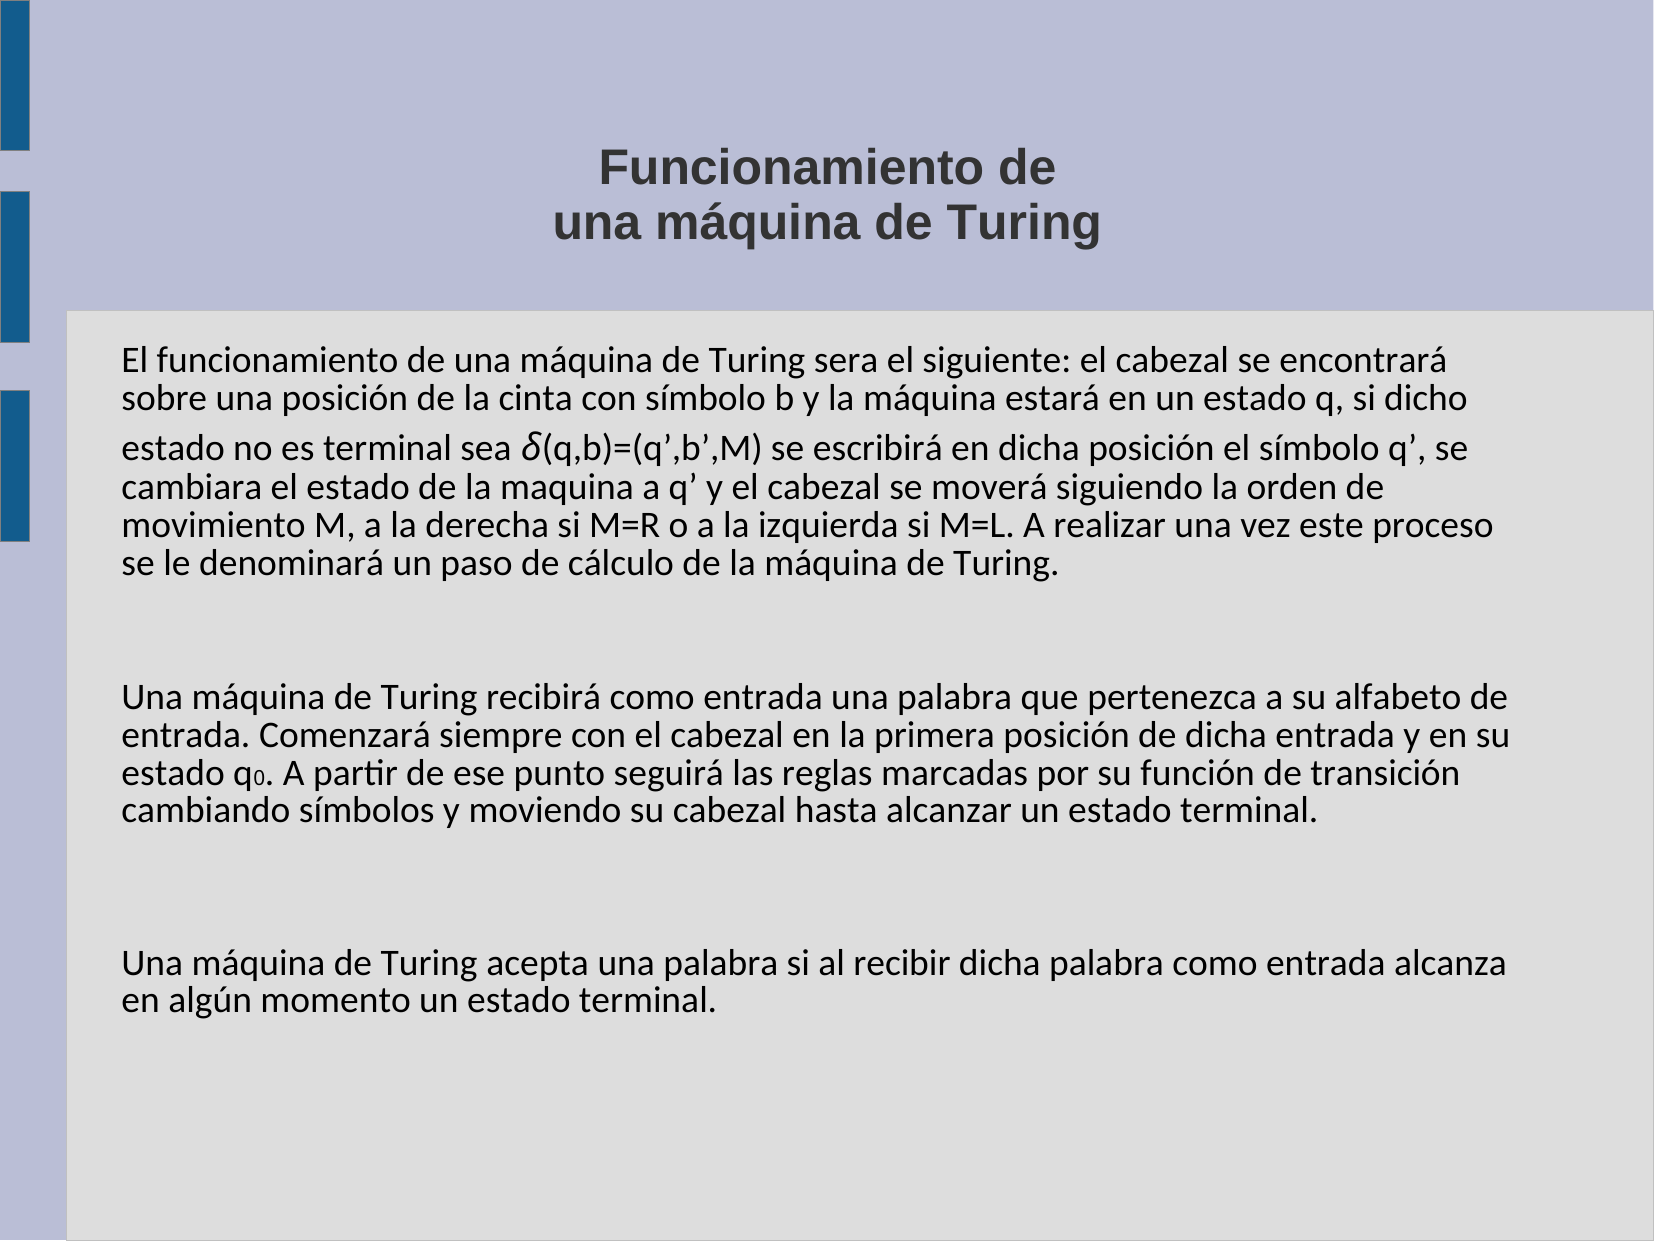

# Funcionamiento de una máquina de Turing
El funcionamiento de una máquina de Turing sera el siguiente: el cabezal se encontrará sobre una posición de la cinta con símbolo b y la máquina estará en un estado q, si dicho estado no es terminal sea δ(q,b)=(q’,b’,M) se escribirá en dicha posición el símbolo q’, se cambiara el estado de la maquina a q’ y el cabezal se moverá siguiendo la orden de movimiento M, a la derecha si M=R o a la izquierda si M=L. A realizar una vez este proceso se le denominará un paso de cálculo de la máquina de Turing.
Una máquina de Turing recibirá como entrada una palabra que pertenezca a su alfabeto de entrada. Comenzará siempre con el cabezal en la primera posición de dicha entrada y en su estado q0. A partir de ese punto seguirá las reglas marcadas por su función de transición cambiando símbolos y moviendo su cabezal hasta alcanzar un estado terminal.
Una máquina de Turing acepta una palabra si al recibir dicha palabra como entrada alcanza en algún momento un estado terminal.